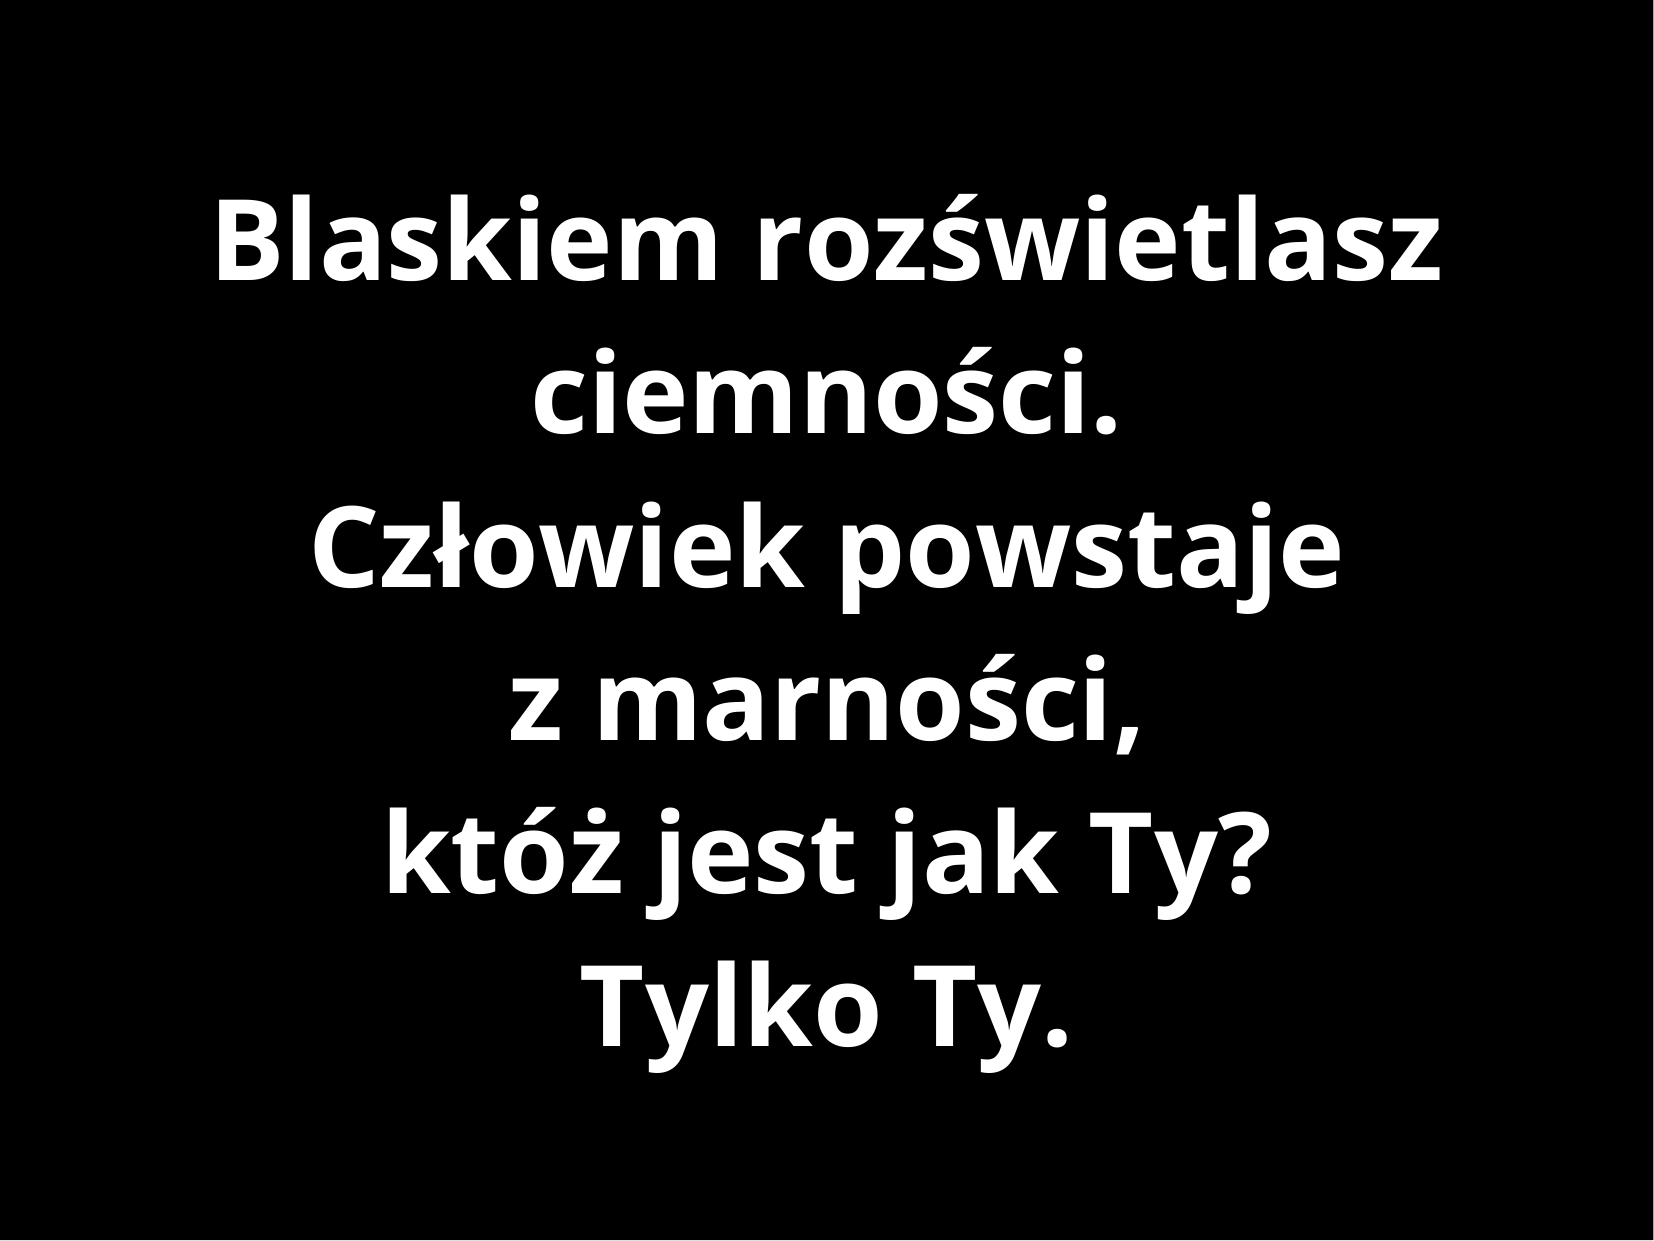

# Blaskiem rozświetlasz ciemności. Człowiek powstaje z marności, któż jest jak Ty? Tylko Ty.